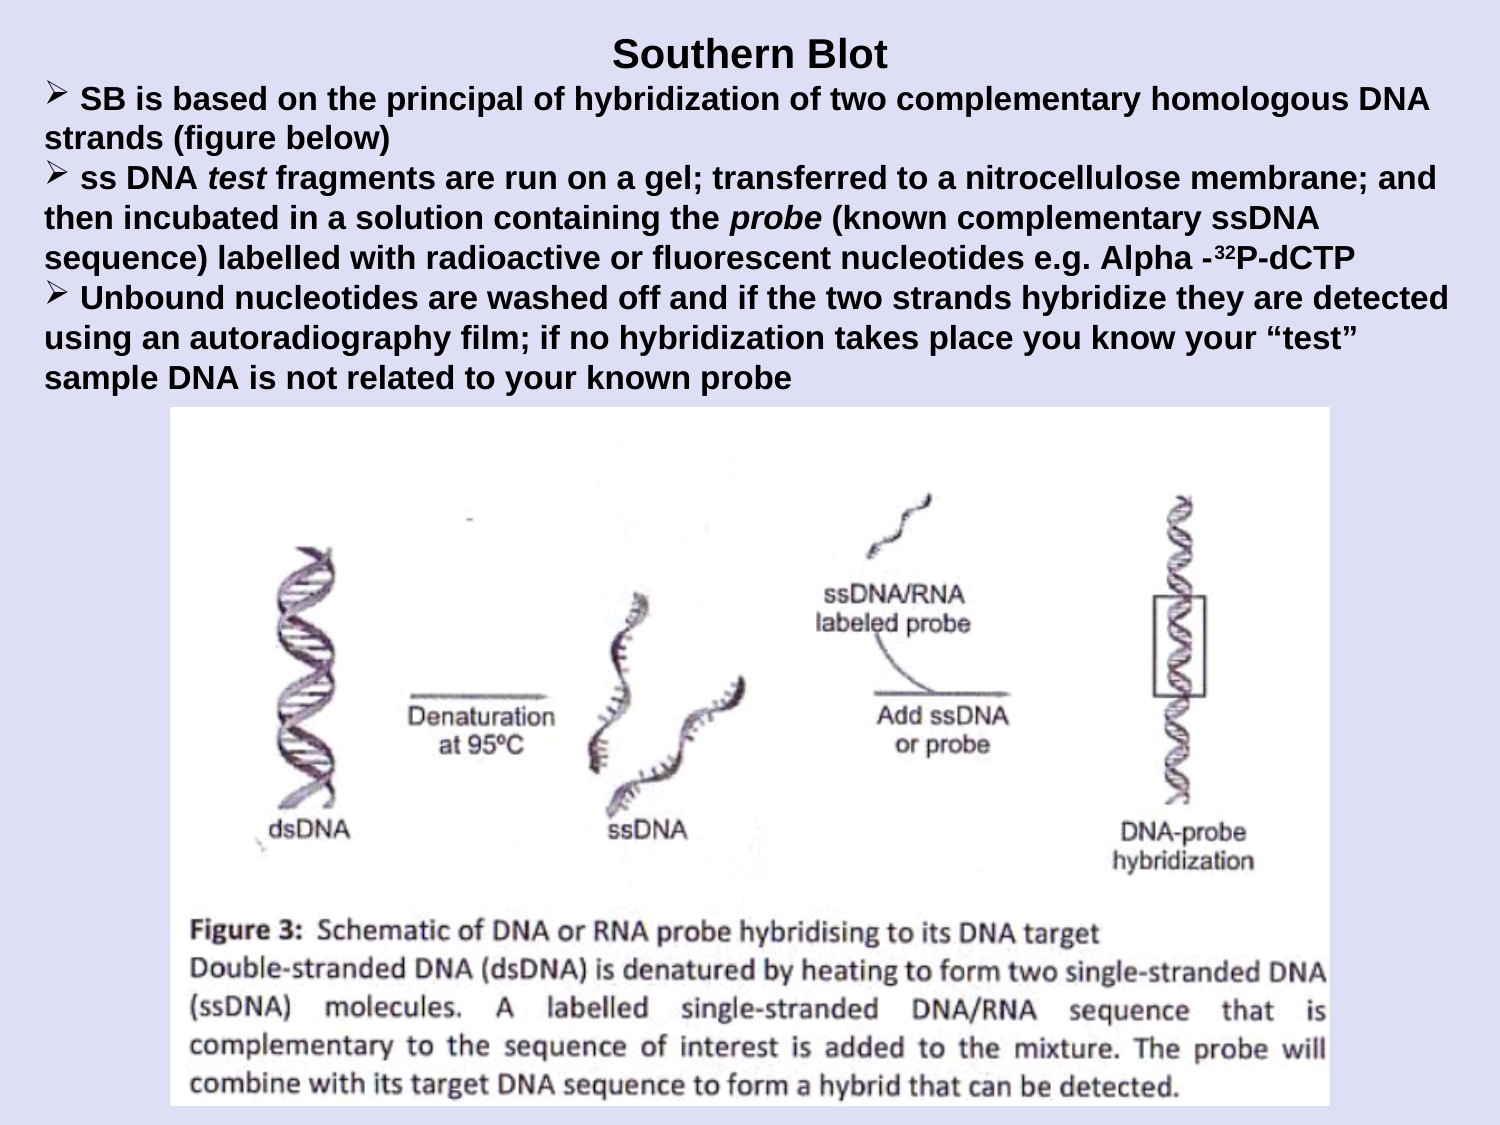

Southern Blot
 SB is based on the principal of hybridization of two complementary homologous DNA strands (figure below)
 ss DNA test fragments are run on a gel; transferred to a nitrocellulose membrane; and then incubated in a solution containing the probe (known complementary ssDNA sequence) labelled with radioactive or fluorescent nucleotides e.g. Alpha -32P-dCTP
 Unbound nucleotides are washed off and if the two strands hybridize they are detected using an autoradiography film; if no hybridization takes place you know your “test” sample DNA is not related to your known probe